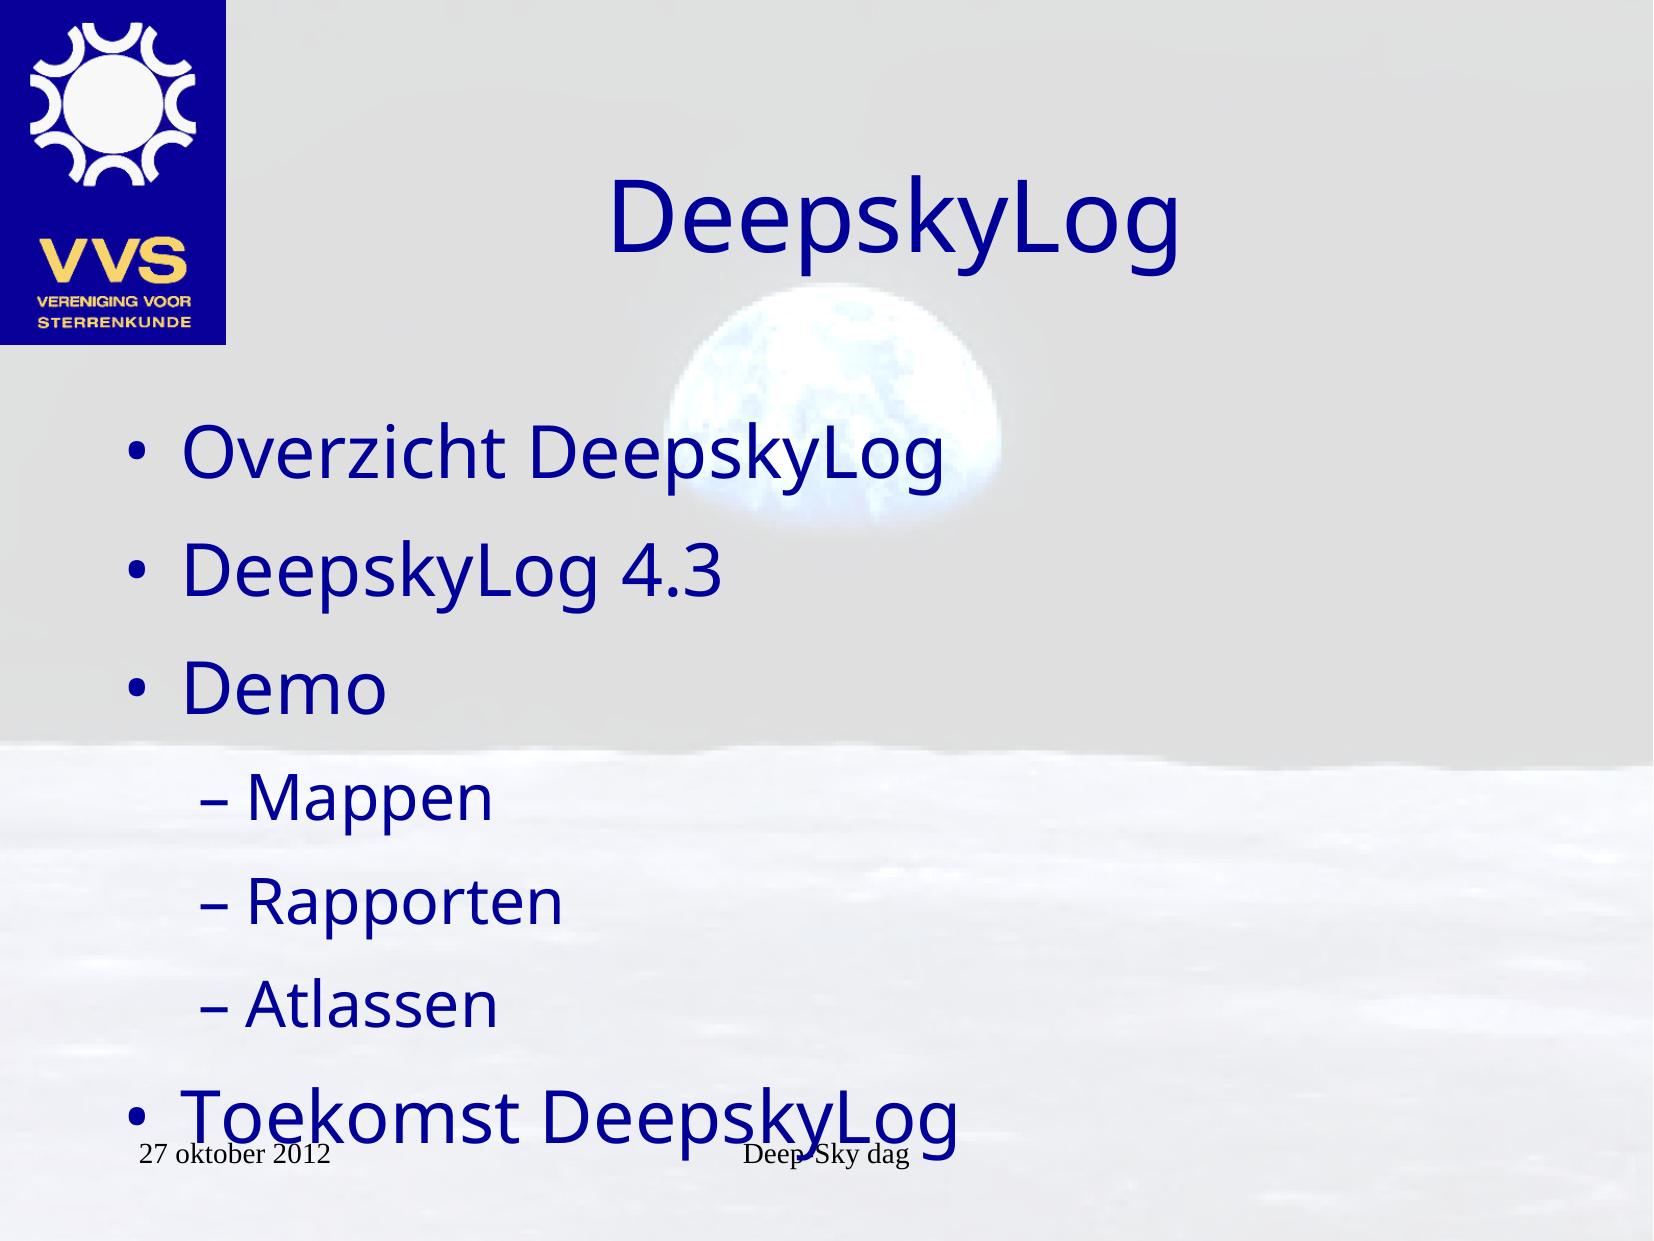

# DeepskyLog
Overzicht DeepskyLog
DeepskyLog 4.3
Demo
Mappen
Rapporten
Atlassen
Toekomst DeepskyLog
27 oktober 2012
Deep-Sky dag